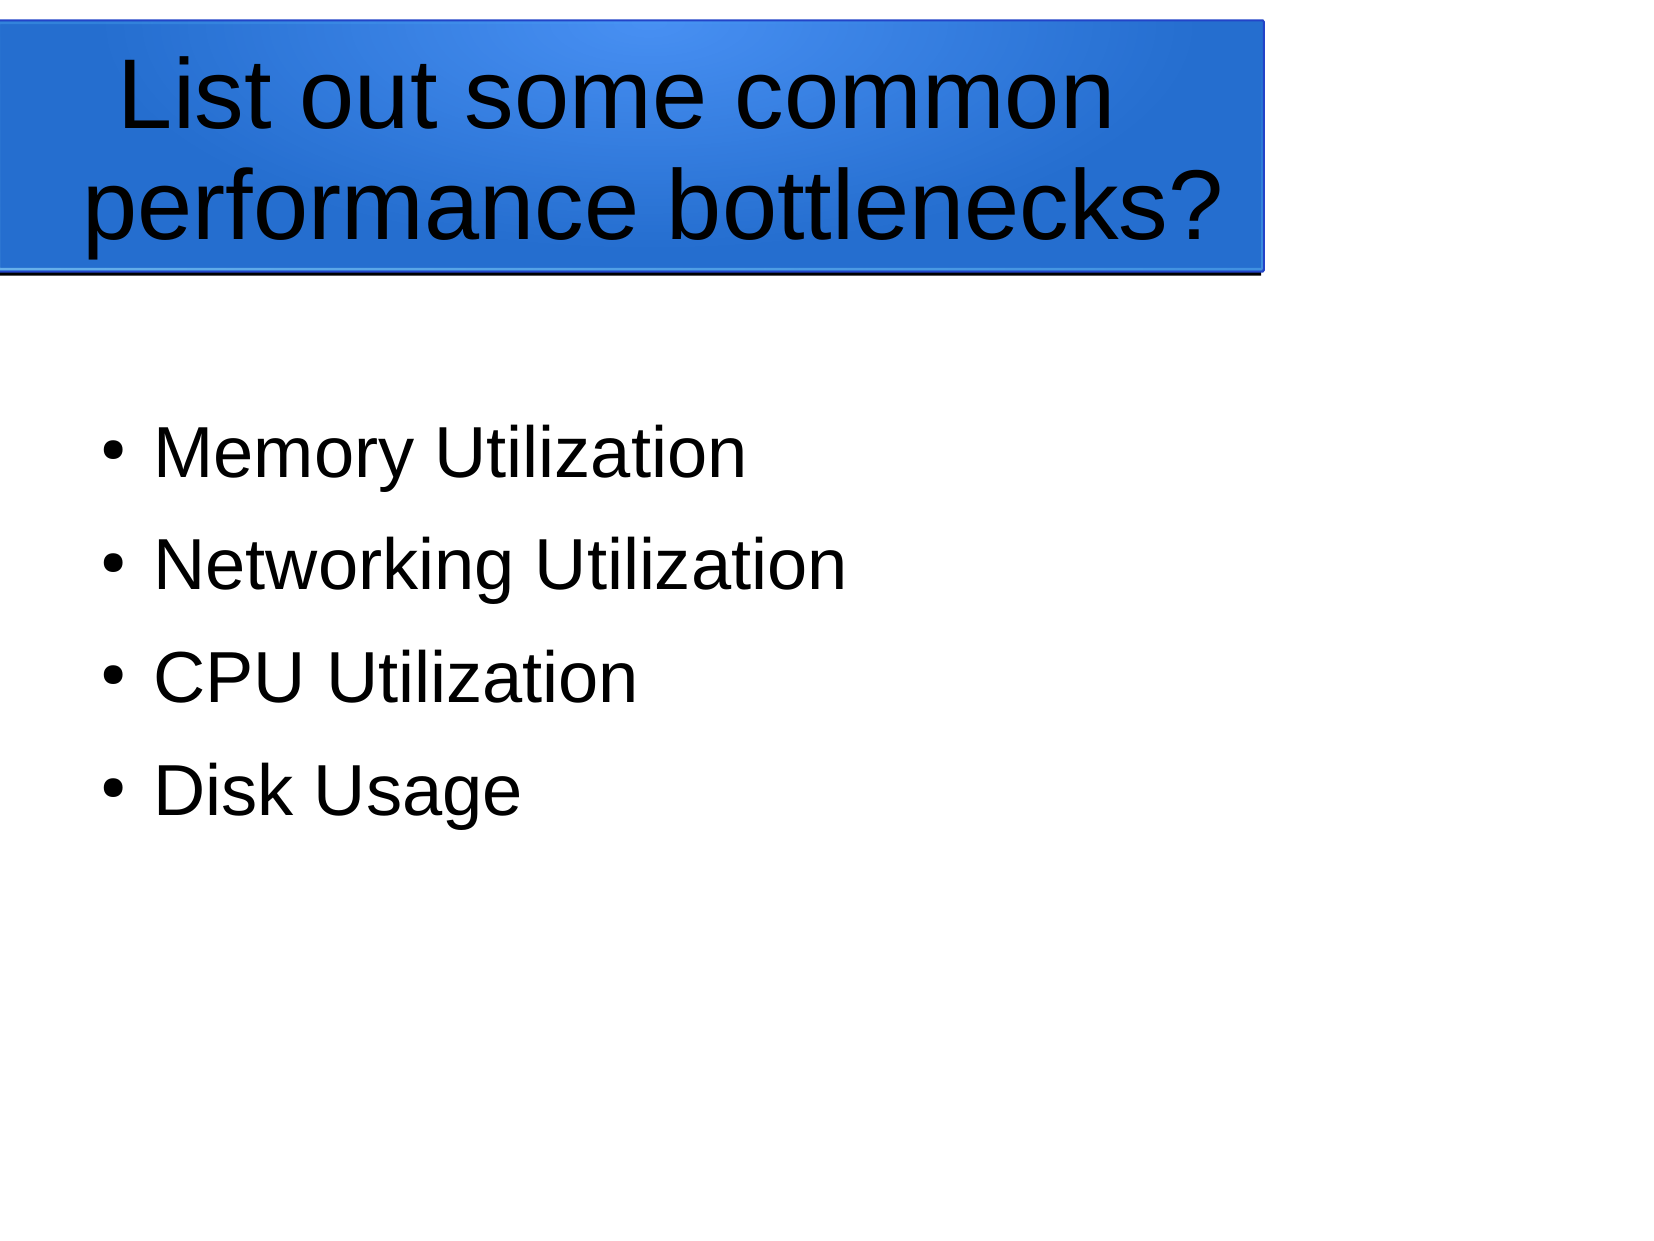

# List out some common performance bottlenecks?
Memory Utilization
Networking Utilization
CPU Utilization
Disk Usage